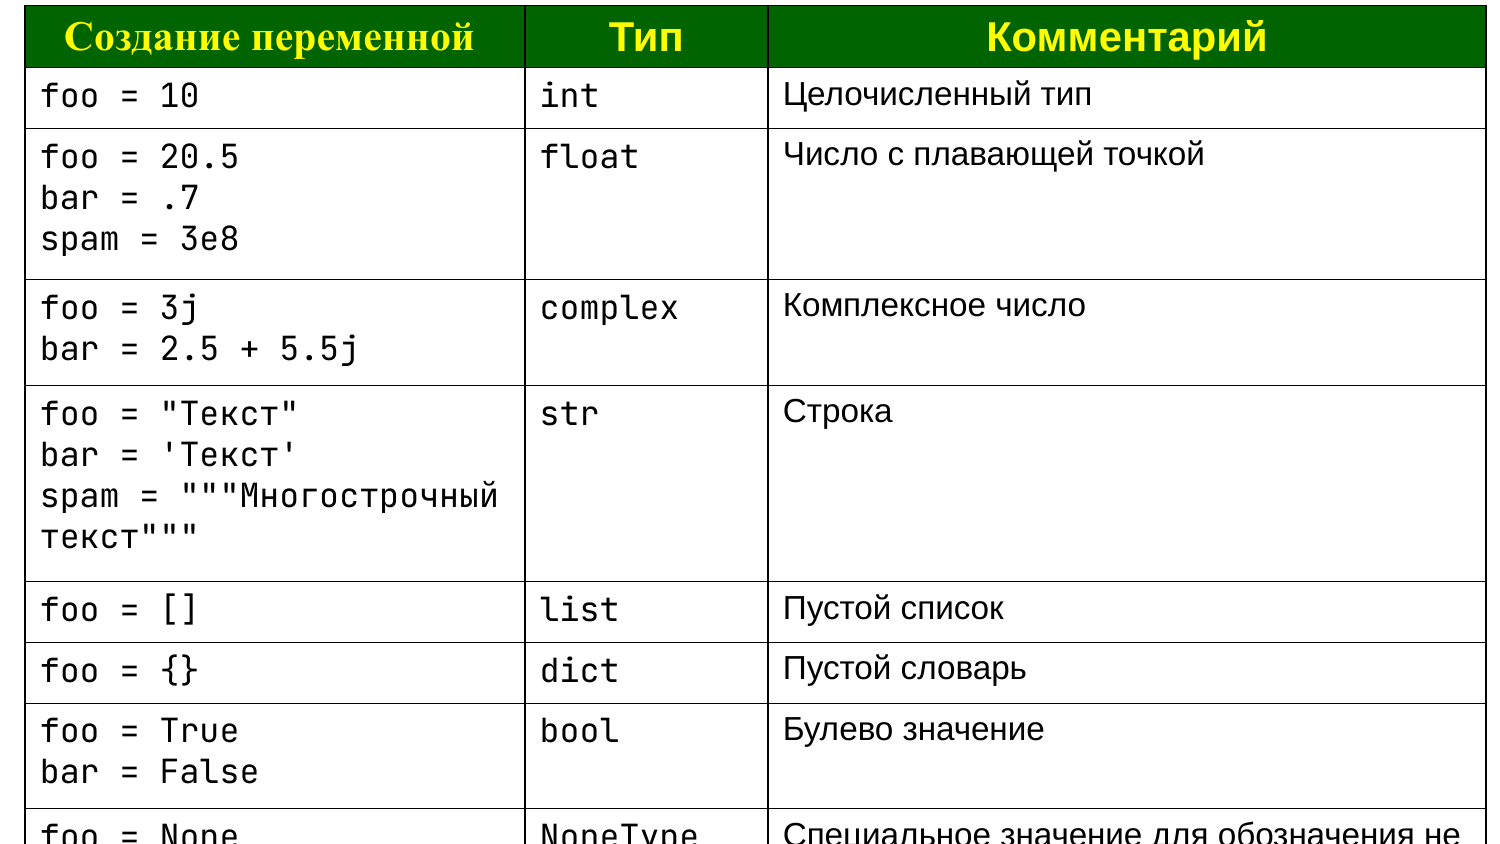

| Создание переменной | Тип | Комментарий |
| --- | --- | --- |
| foo = 10 | int | Целочисленный тип |
| foo = 20.5 bar = .7 spam = 3e8 | float | Число с плавающей точкой |
| foo = 3j bar = 2.5 + 5.5j | complex | Комплексное число |
| foo = "Текст" bar = 'Текст' spam = """Многострочный текст""" | str | Строка |
| foo = [] | list | Пустой список |
| foo = {} | dict | Пустой словарь |
| foo = True bar = False | bool | Булево значение |
| foo = None | NoneType | Специальное значение для обозначения не инициализированной переменной |